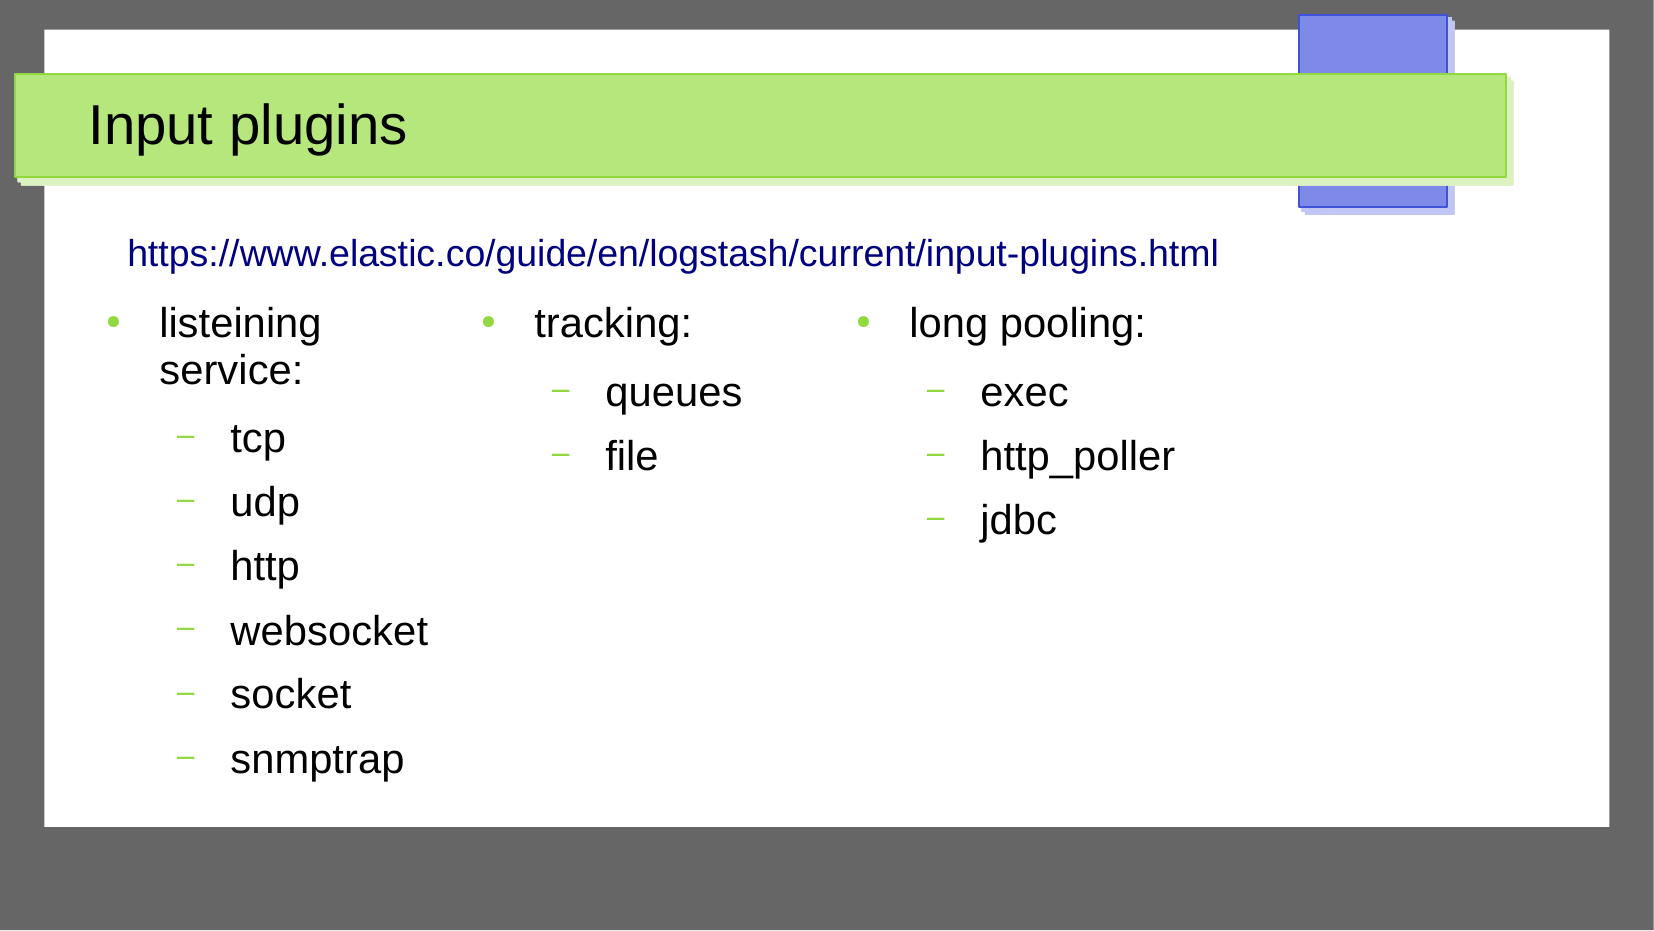

# Input plugins
https://www.elastic.co/guide/en/logstash/current/input-plugins.html
listeining service:
tcp
udp
http
websocket
socket
snmptrap
tracking:
queues
file
long pooling:
exec
http_poller
jdbc